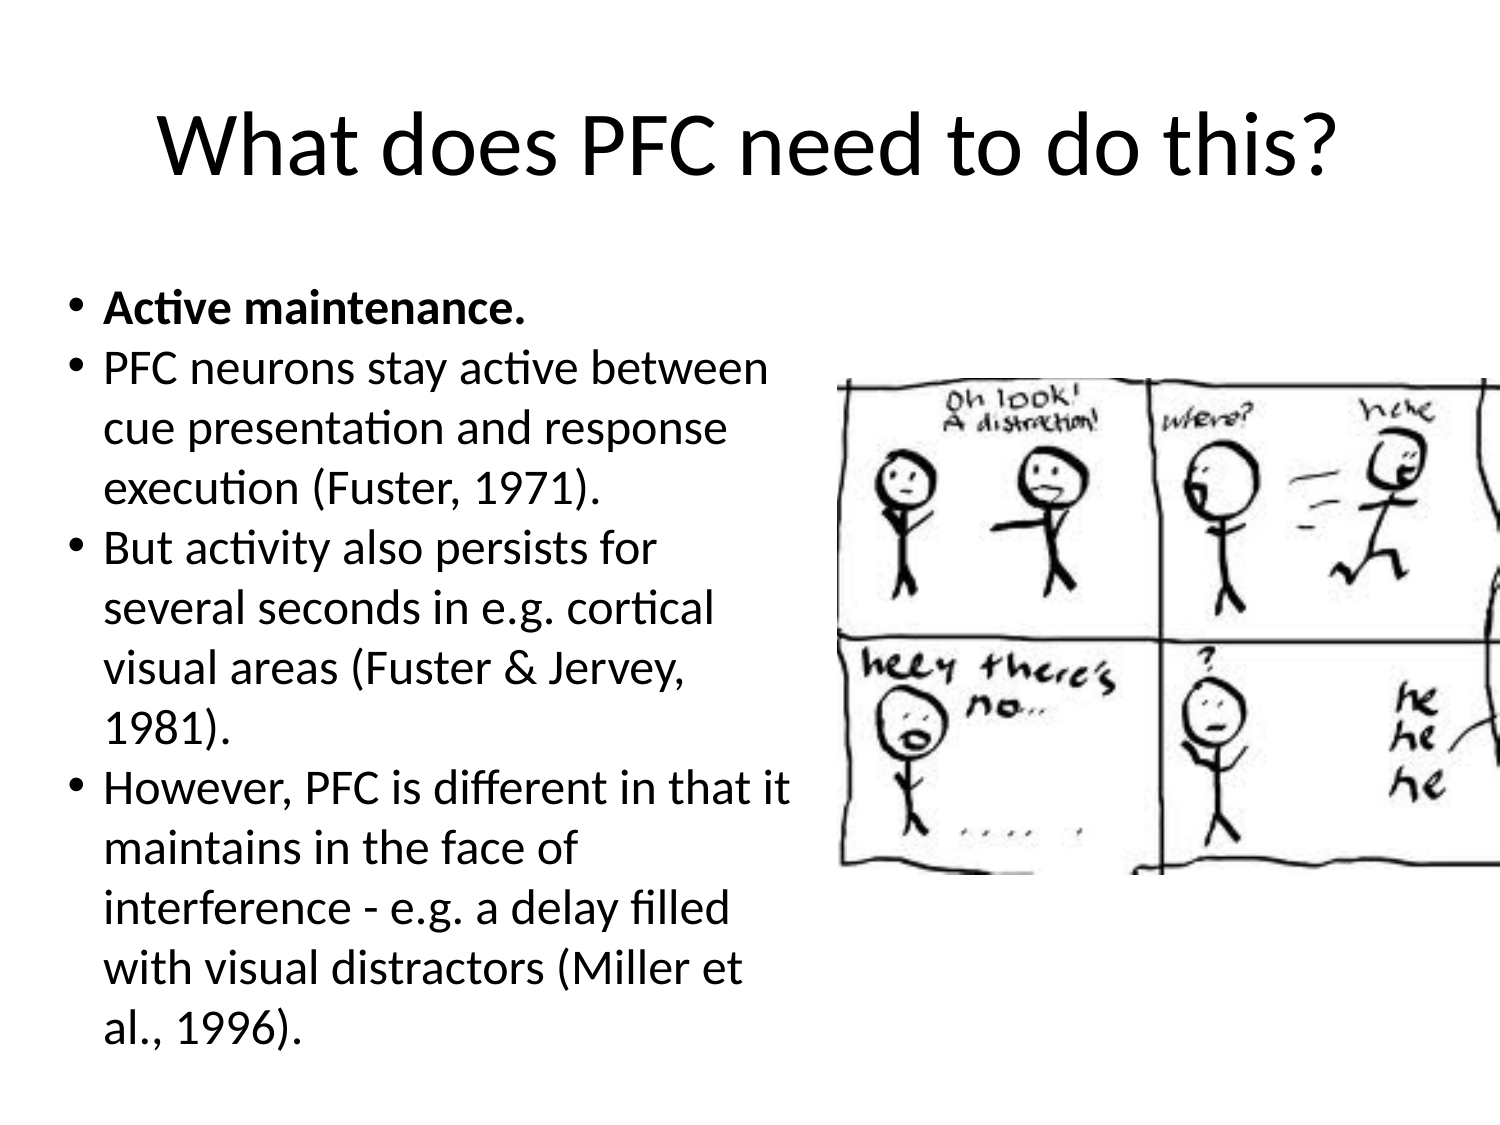

What does PFC need to do this?
Active maintenance.
PFC neurons stay active between cue presentation and response execution (Fuster, 1971).
But activity also persists for several seconds in e.g. cortical visual areas (Fuster & Jervey, 1981).
However, PFC is different in that it maintains in the face of interference - e.g. a delay filled with visual distractors (Miller et al., 1996).